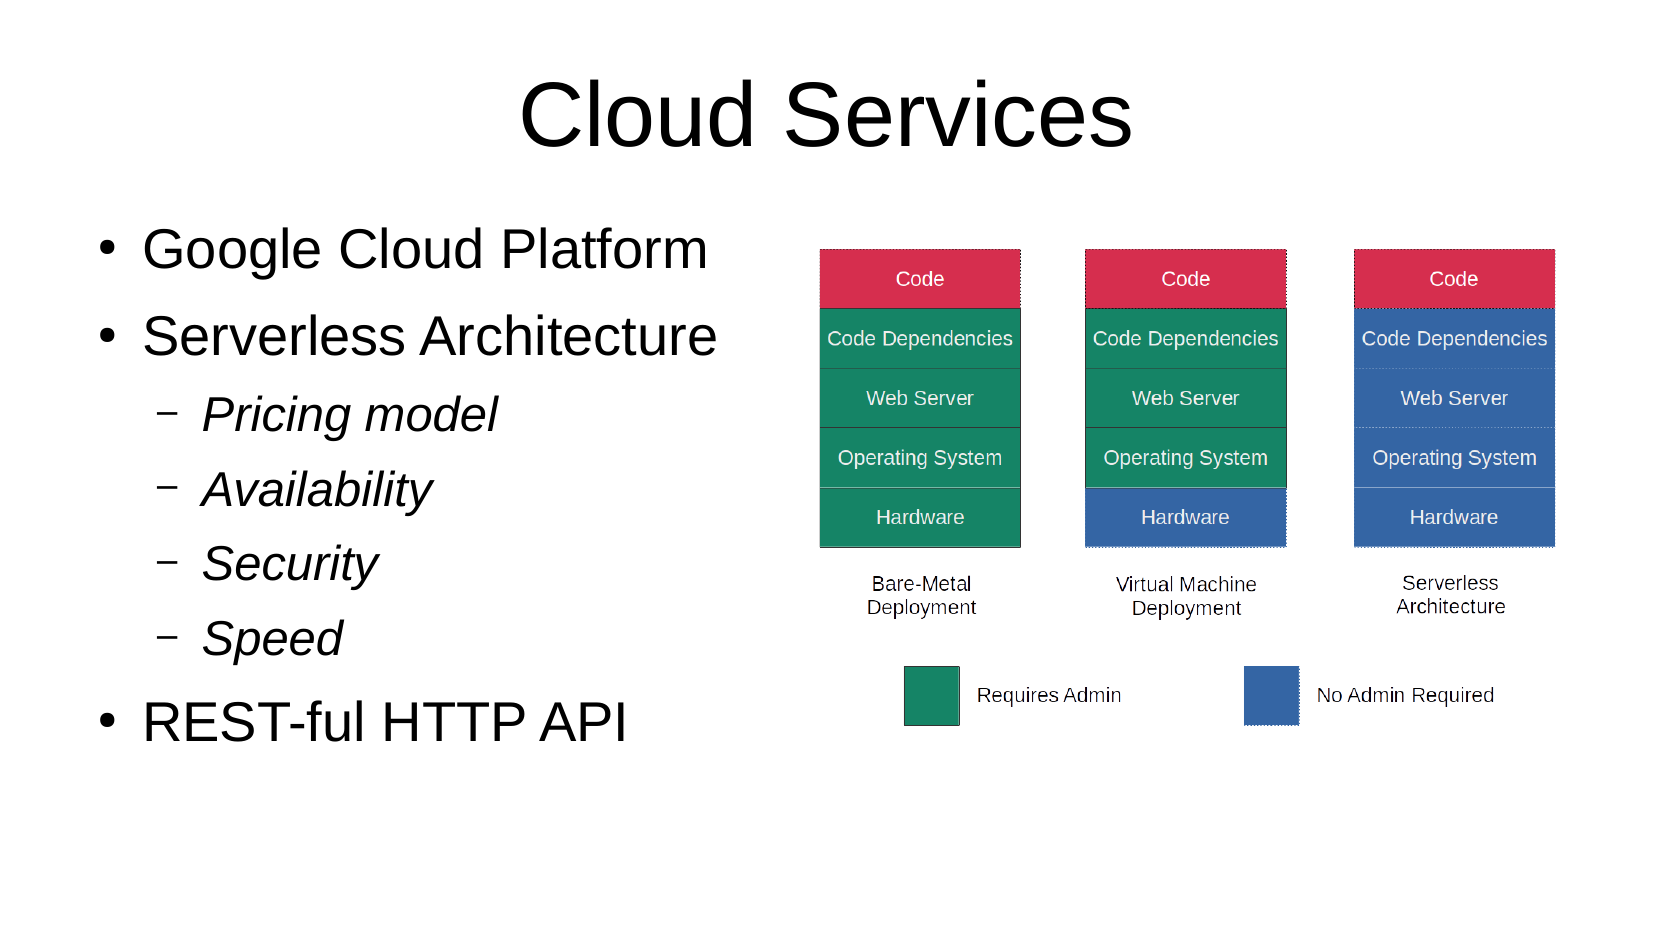

# Cloud Services
Google Cloud Platform
Serverless Architecture
Pricing model
Availability
Security
Speed
REST-ful HTTP API